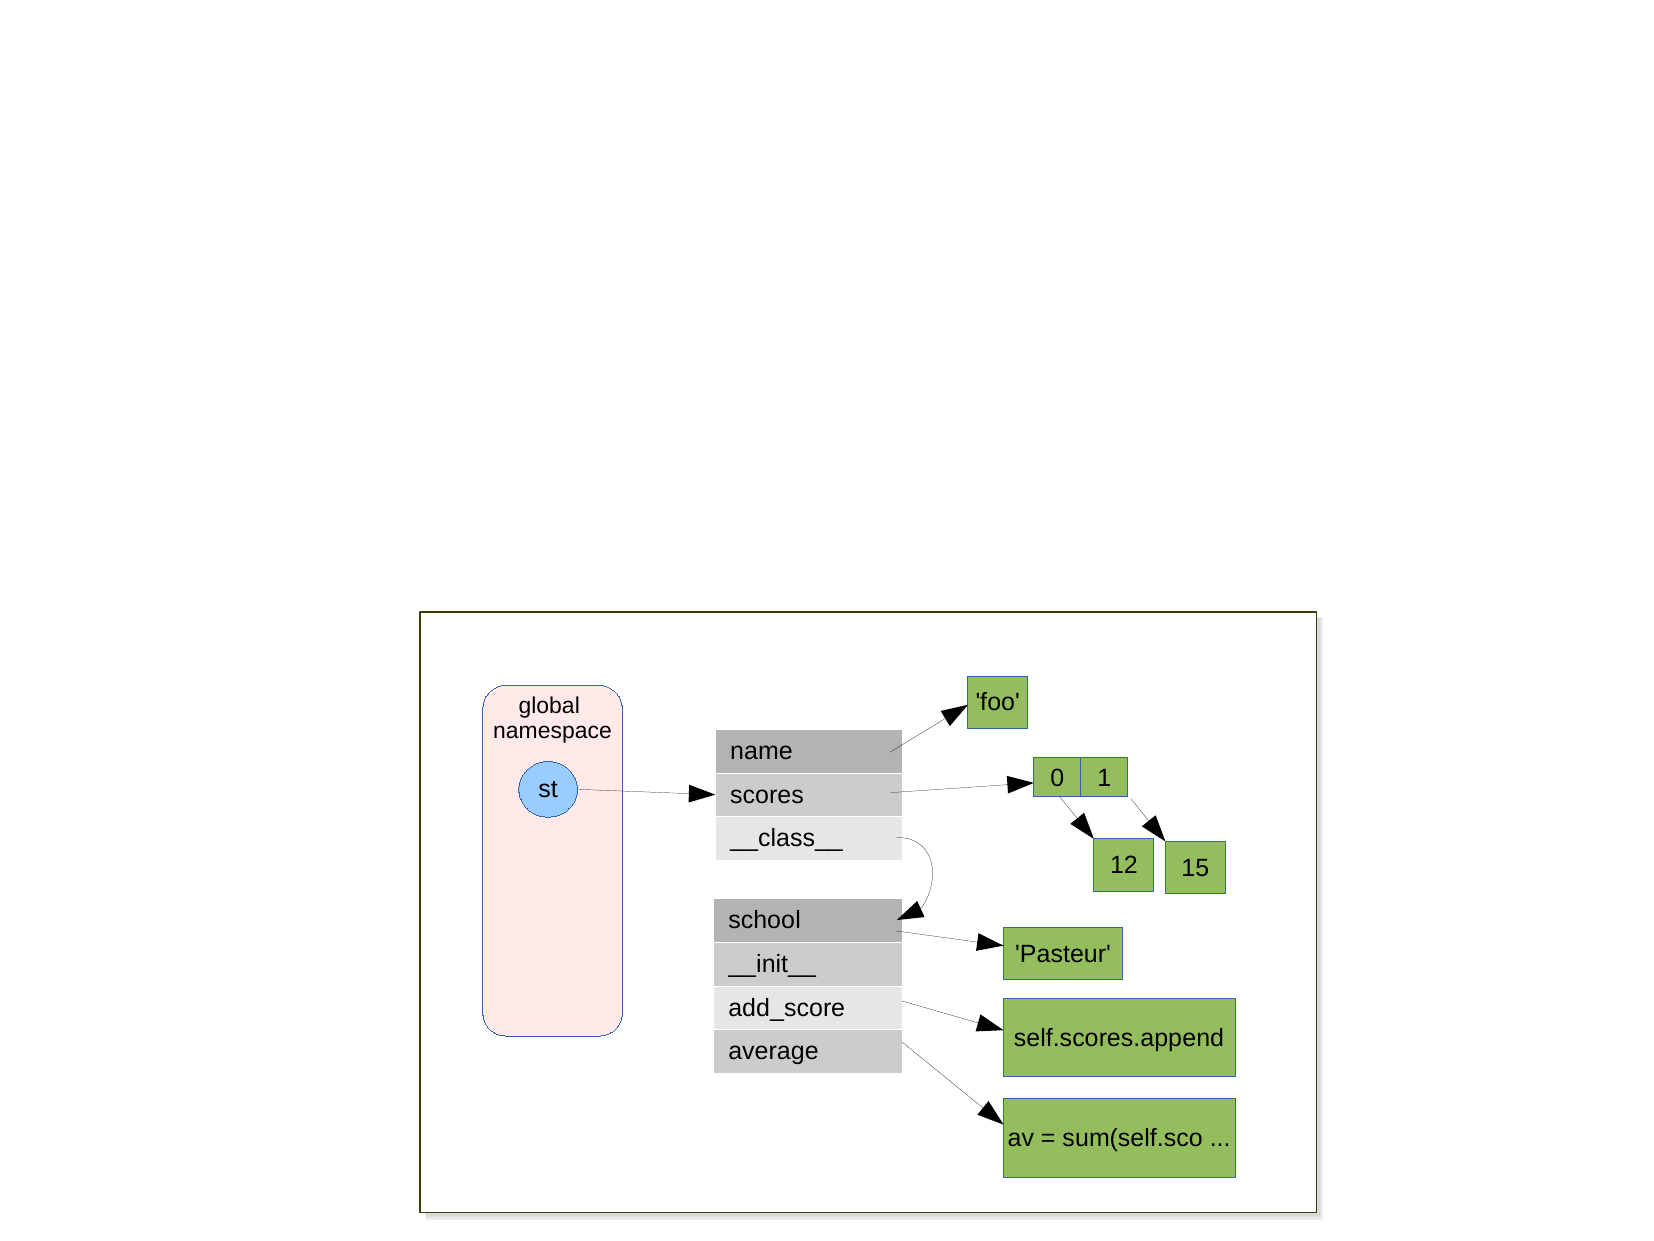

'foo'
global
namespace
| name |
| --- |
| scores |
| \_\_class\_\_ |
0
1
st
12
15
| school |
| --- |
| \_\_init\_\_ |
| add\_score |
| average |
'Pasteur'
self.scores.append
av = sum(self.sco ...